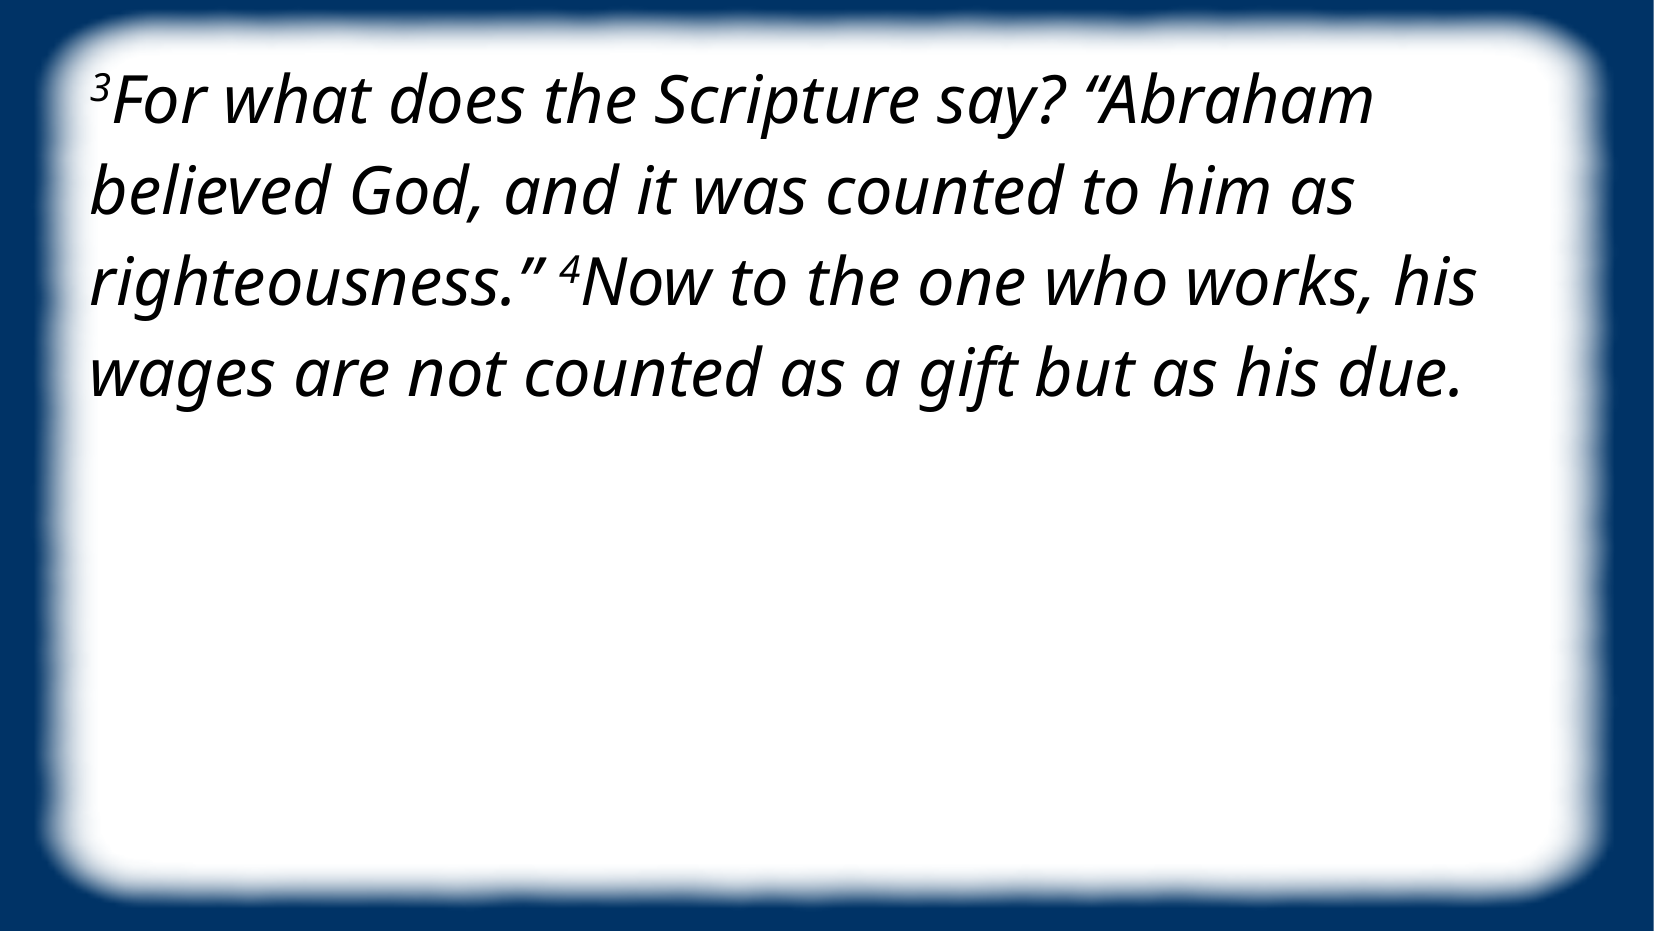

3For what does the Scripture say? “Abraham believed God, and it was counted to him as righteousness.” 4Now to the one who works, his wages are not counted as a gift but as his due.